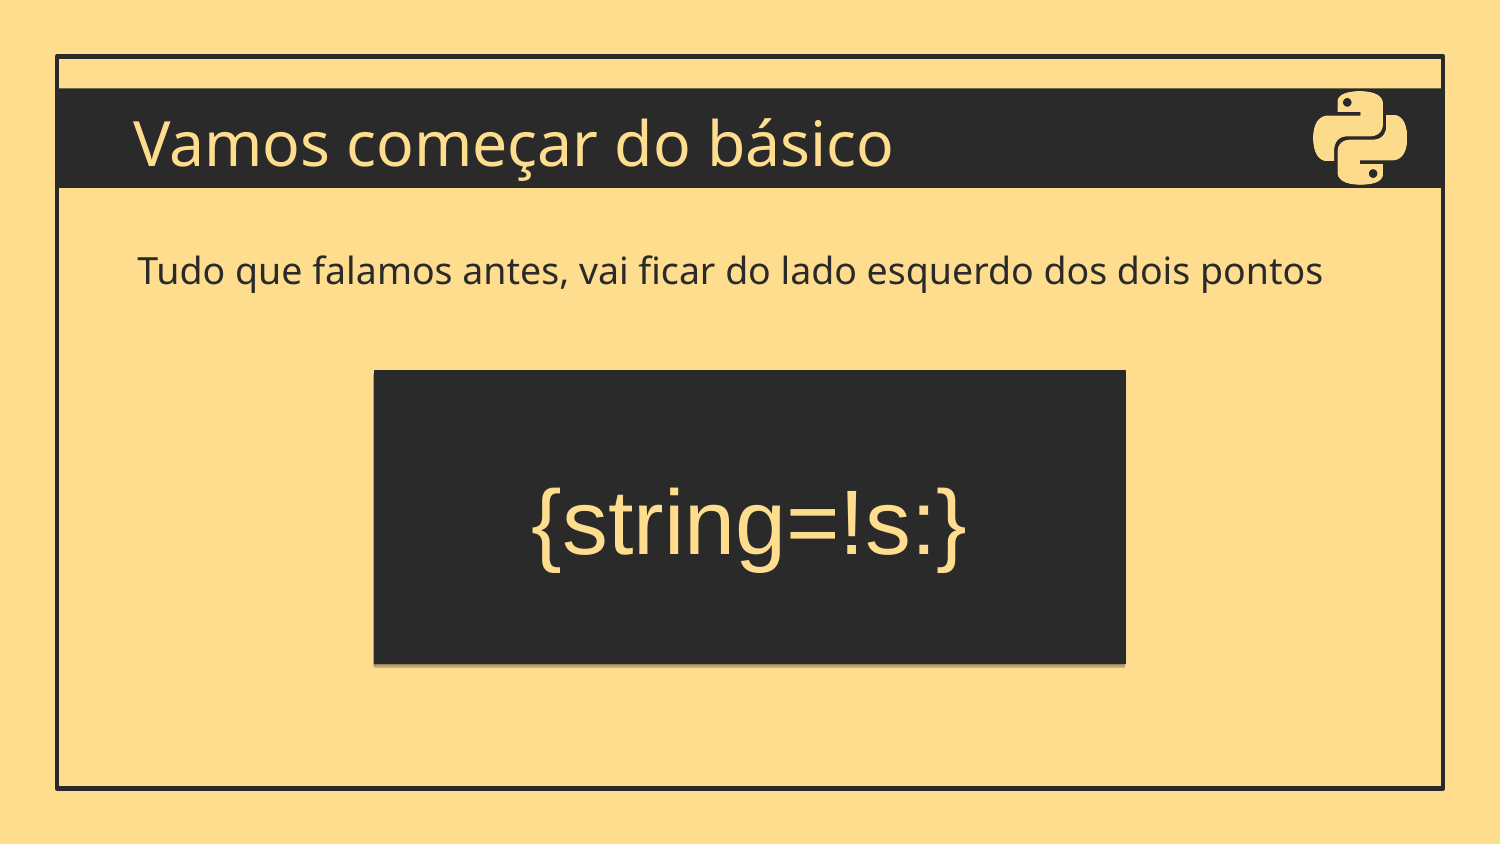

# Vamos começar do básico
Tudo que falamos antes, vai ficar do lado esquerdo dos dois pontos
{string=!s:}